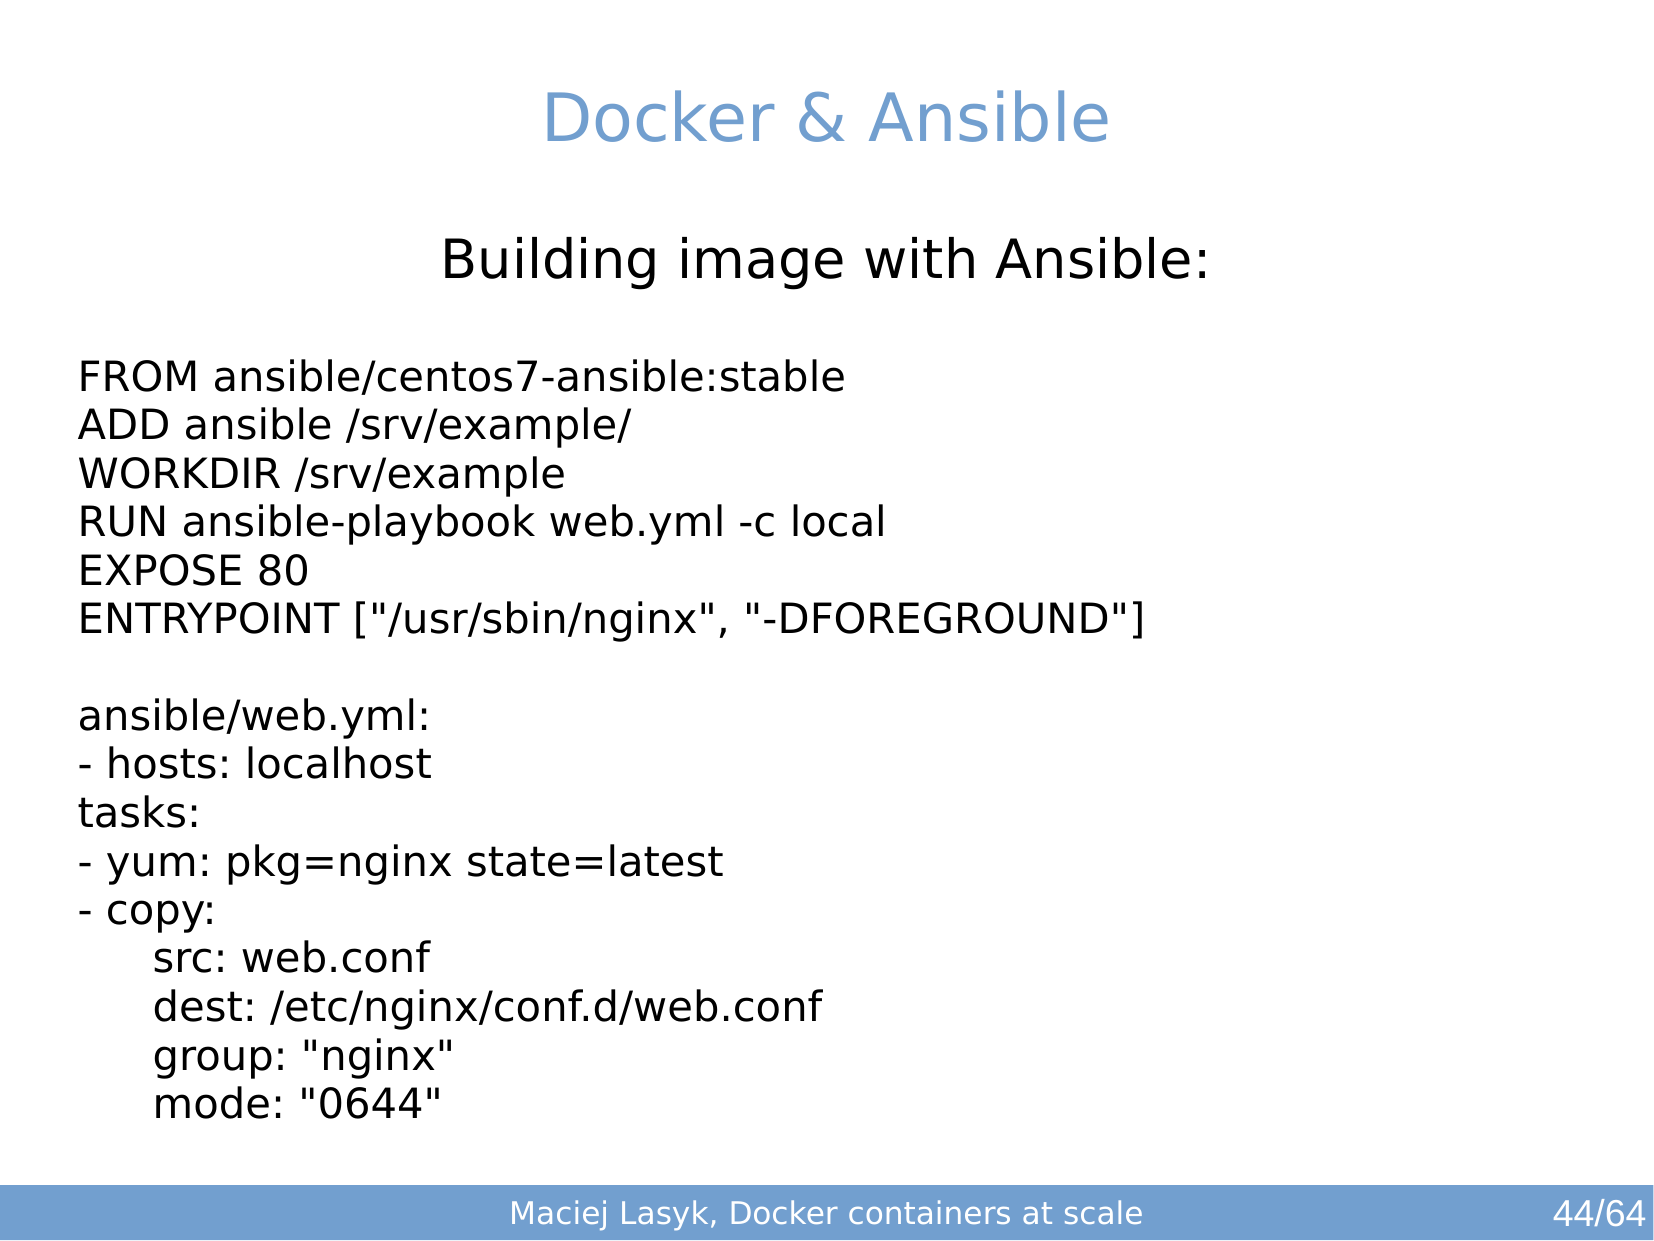

Docker & Ansible
Building image with Ansible:
FROM ansible/centos7-ansible:stable
ADD ansible /srv/example/
WORKDIR /srv/example
RUN ansible-playbook web.yml -c local
EXPOSE 80
ENTRYPOINT ["/usr/sbin/nginx", "-DFOREGROUND"]
ansible/web.yml:
- hosts: localhost
tasks:
- yum: pkg=nginx state=latest
- copy:
	src: web.conf
	dest: /etc/nginx/conf.d/web.conf
	group: "nginx"
	mode: "0644"
 44/64
Maciej Lasyk, Docker containers at scale